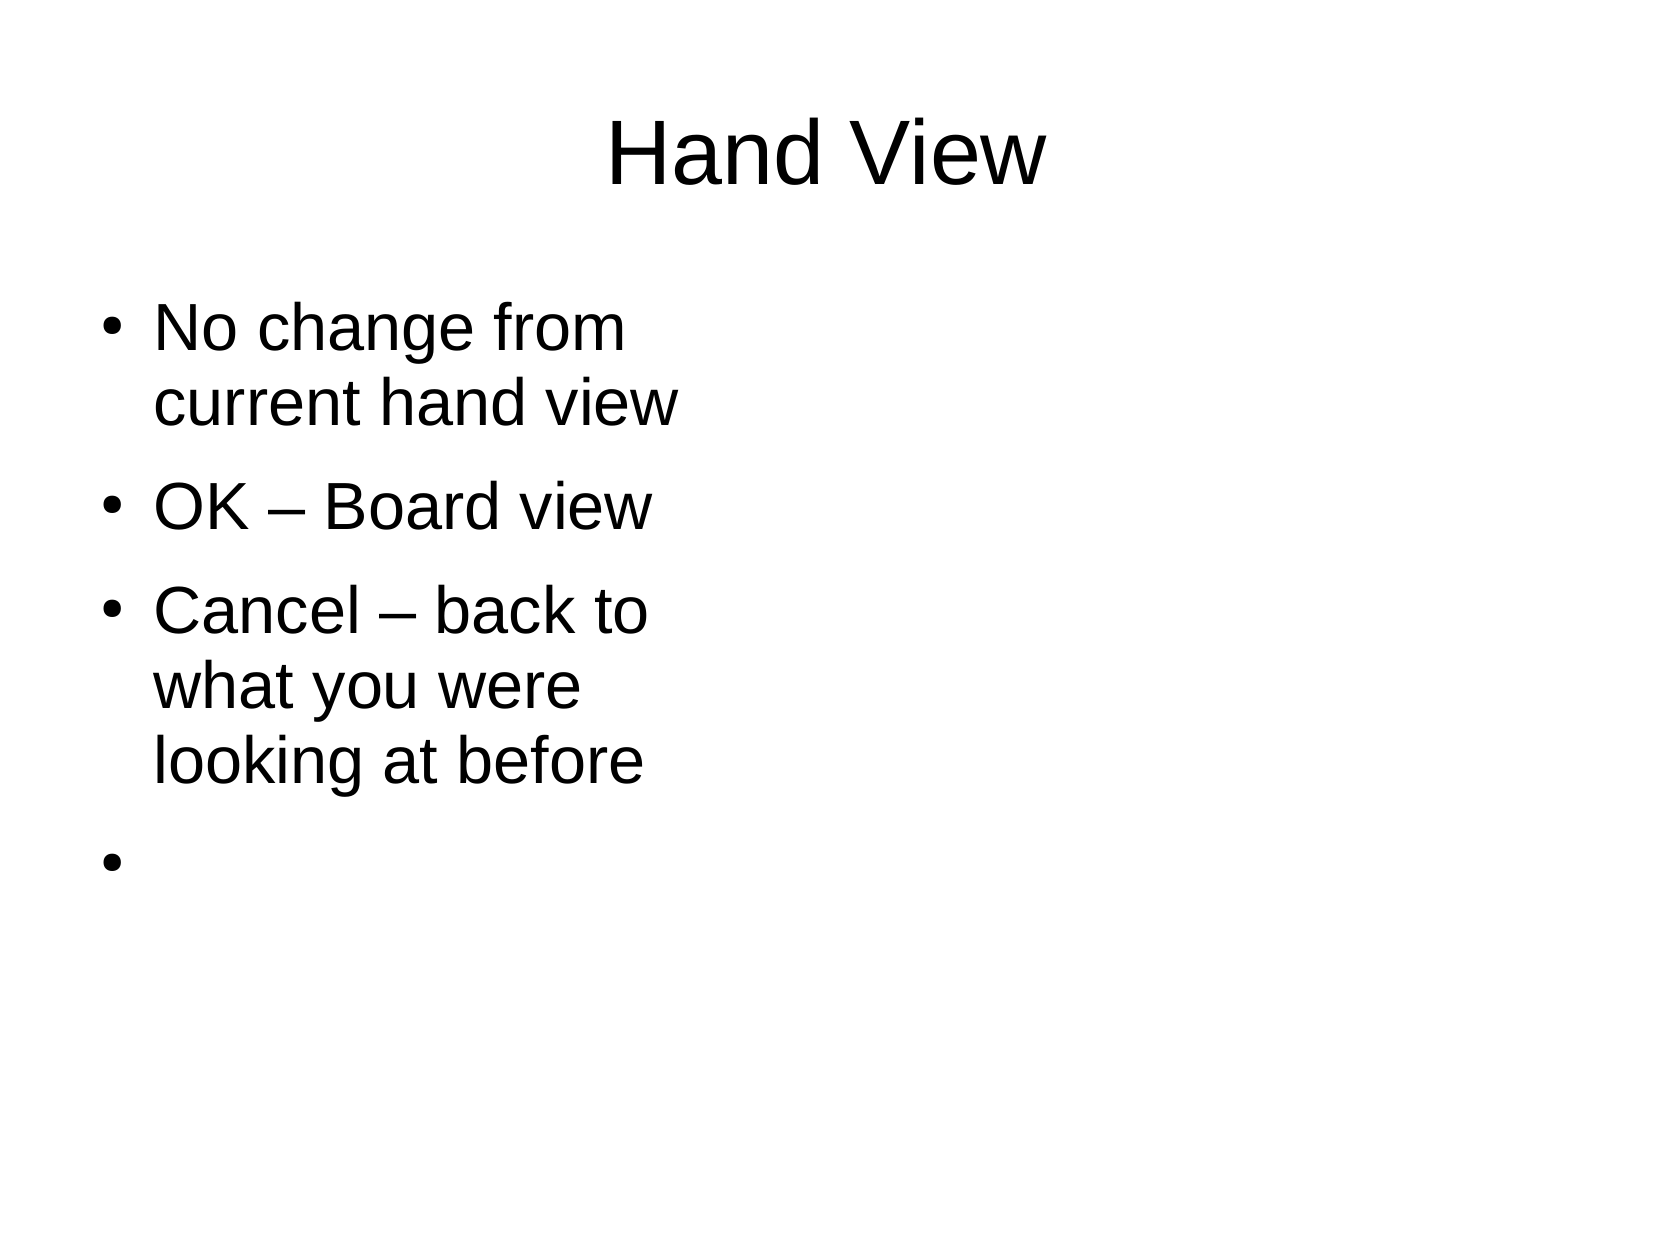

# Hand View
No change from current hand view
OK – Board view
Cancel – back to what you were looking at before